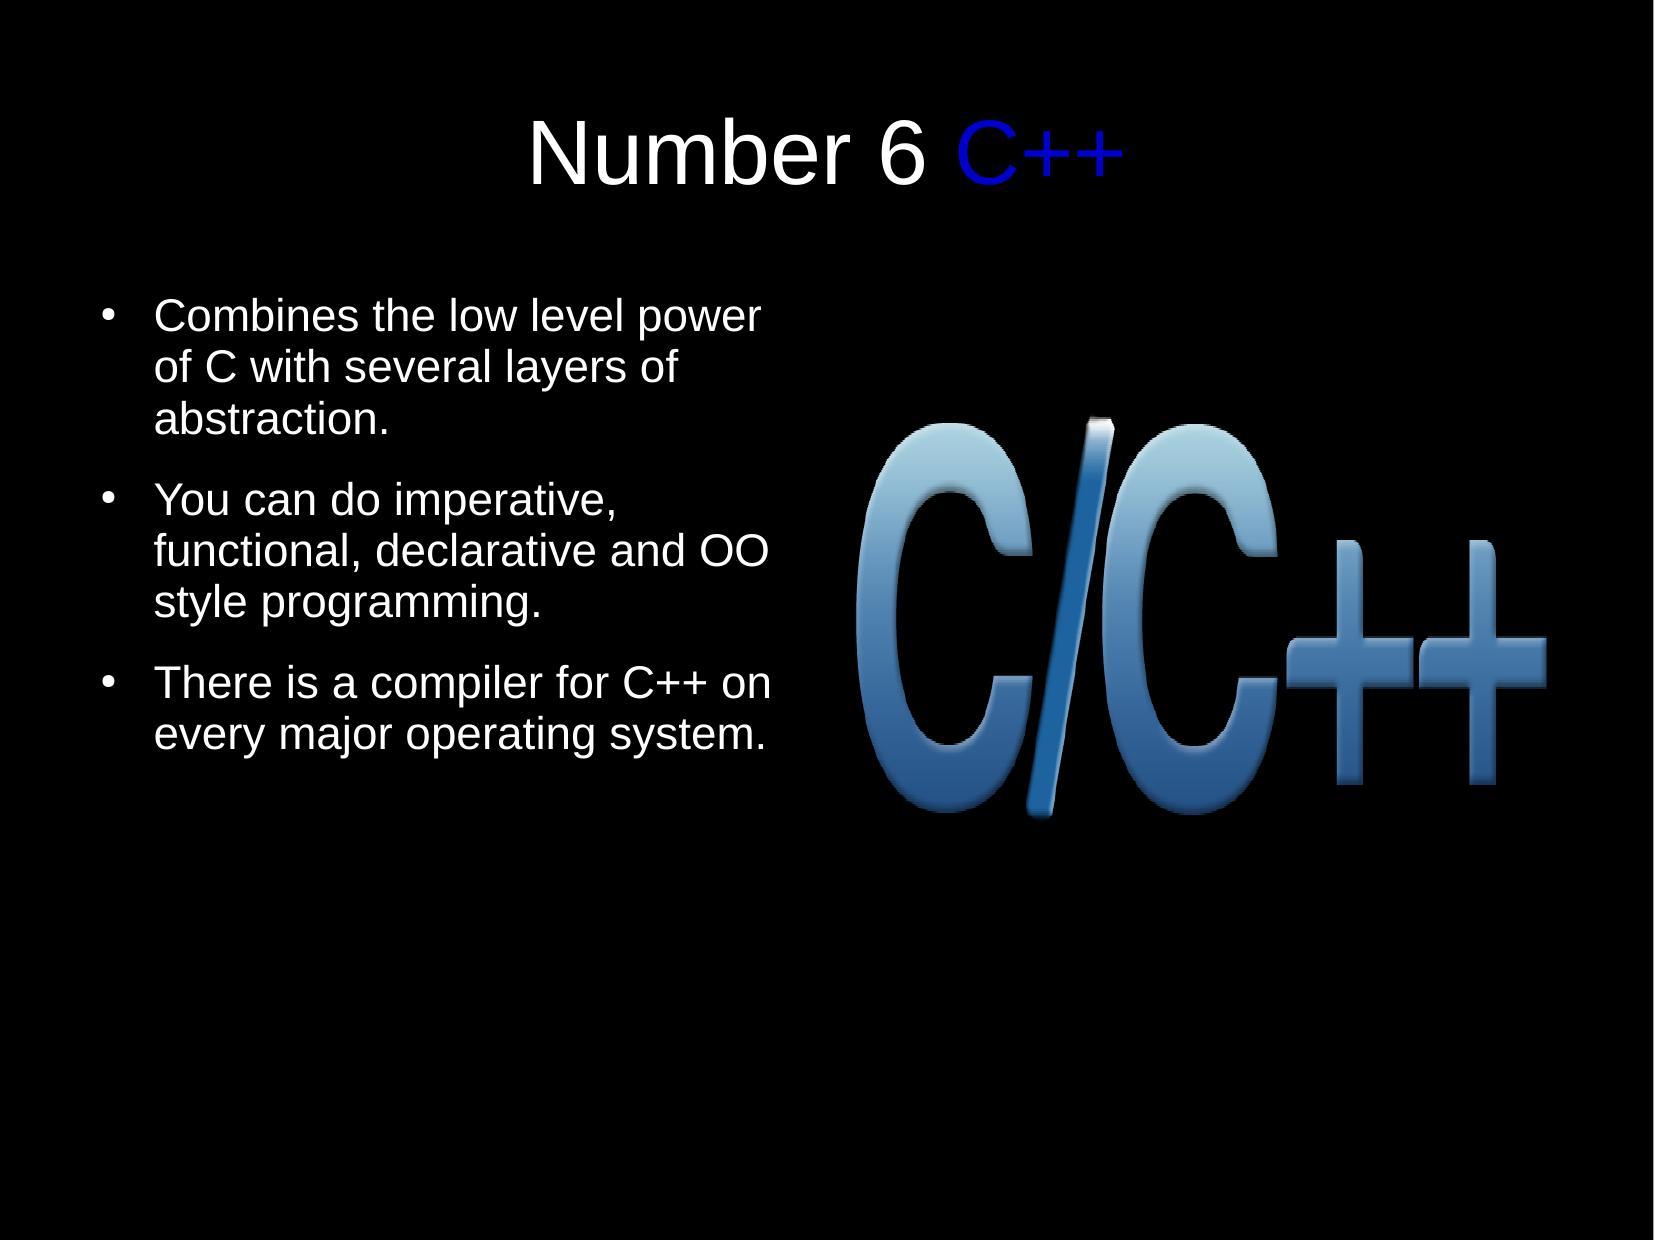

# Number 6 C++
Combines the low level power of C with several layers of abstraction.
You can do imperative, functional, declarative and OO style programming.
There is a compiler for C++ on every major operating system.